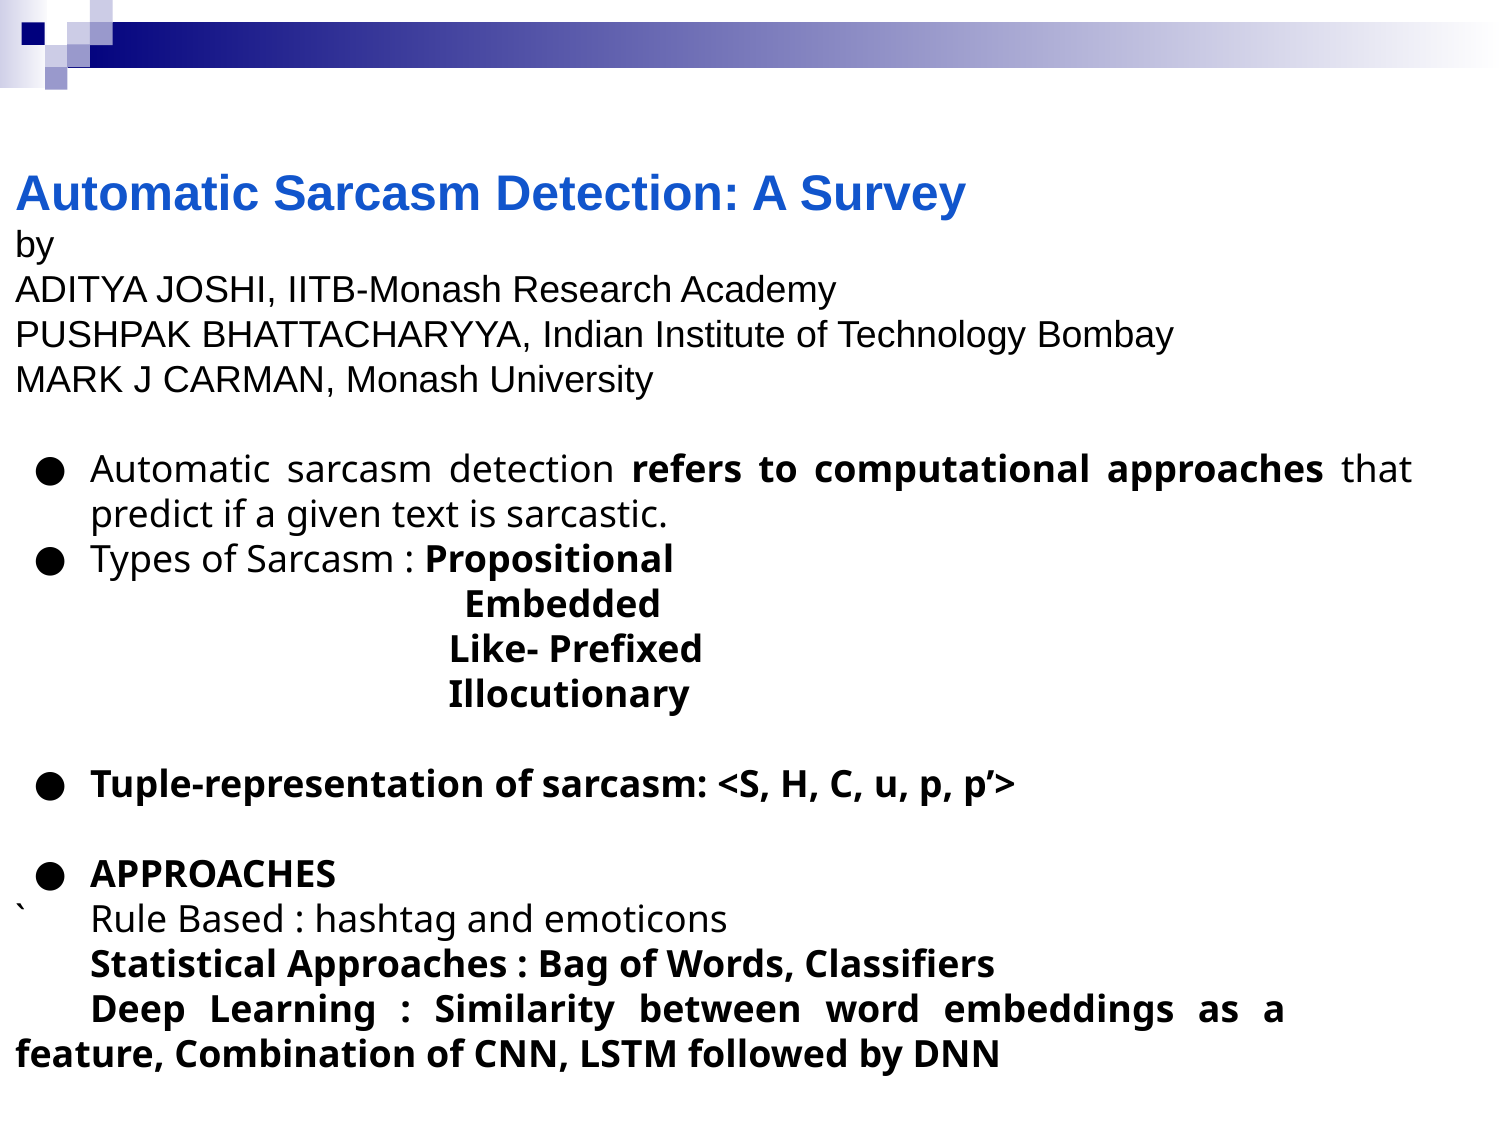

Automatic Sarcasm Detection: A Survey
by
ADITYA JOSHI, IITB-Monash Research Academy
PUSHPAK BHATTACHARYYA, Indian Institute of Technology Bombay
MARK J CARMAN, Monash University
Automatic sarcasm detection refers to computational approaches that predict if a given text is sarcastic.
Types of Sarcasm : Propositional
 Embedded
 Like- Prefixed
 Illocutionary
Tuple-representation of sarcasm: <S, H, C, u, p, p’>
APPROACHES
`	Rule Based : hashtag and emoticons
	Statistical Approaches : Bag of Words, Classifiers
	Deep Learning : Similarity between word embeddings as a 		feature, Combination of CNN, LSTM followed by DNN